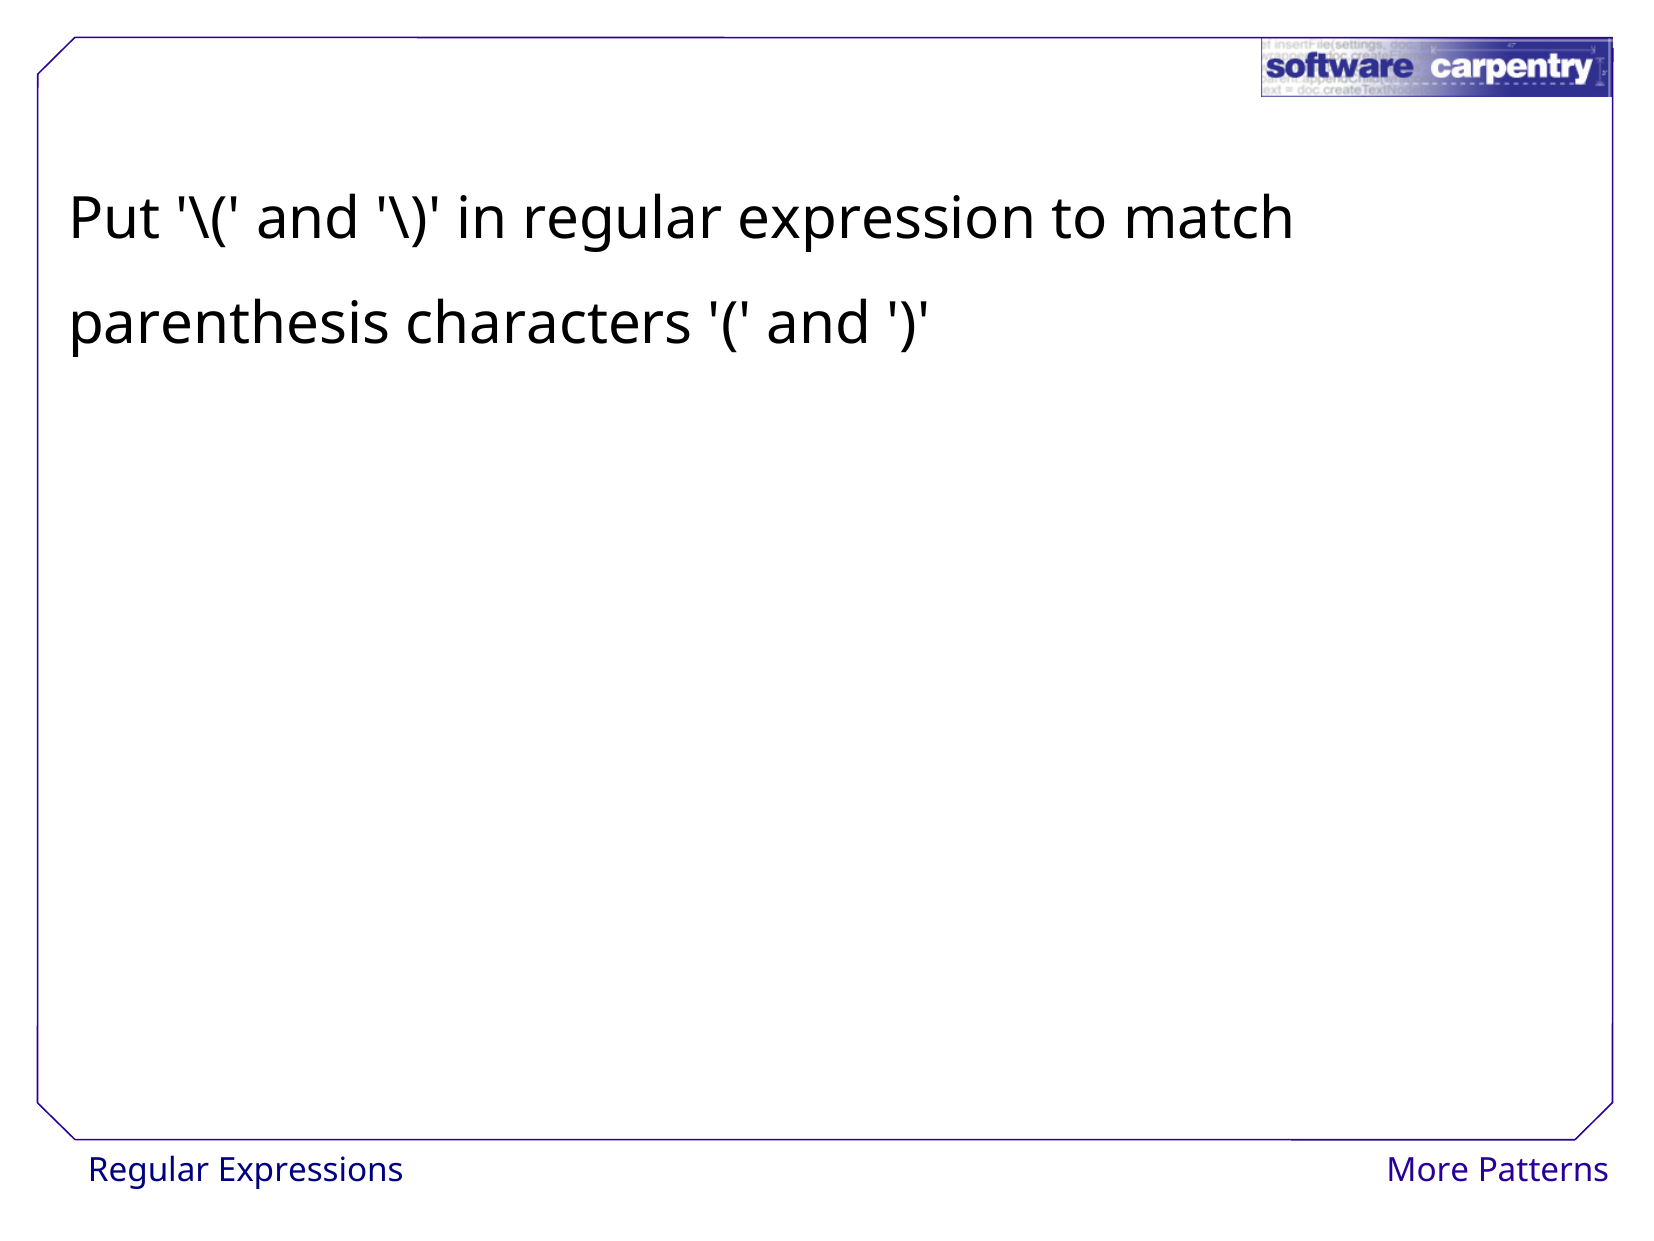

Put '\(' and '\)' in regular expression to match
parenthesis characters '(' and ')'